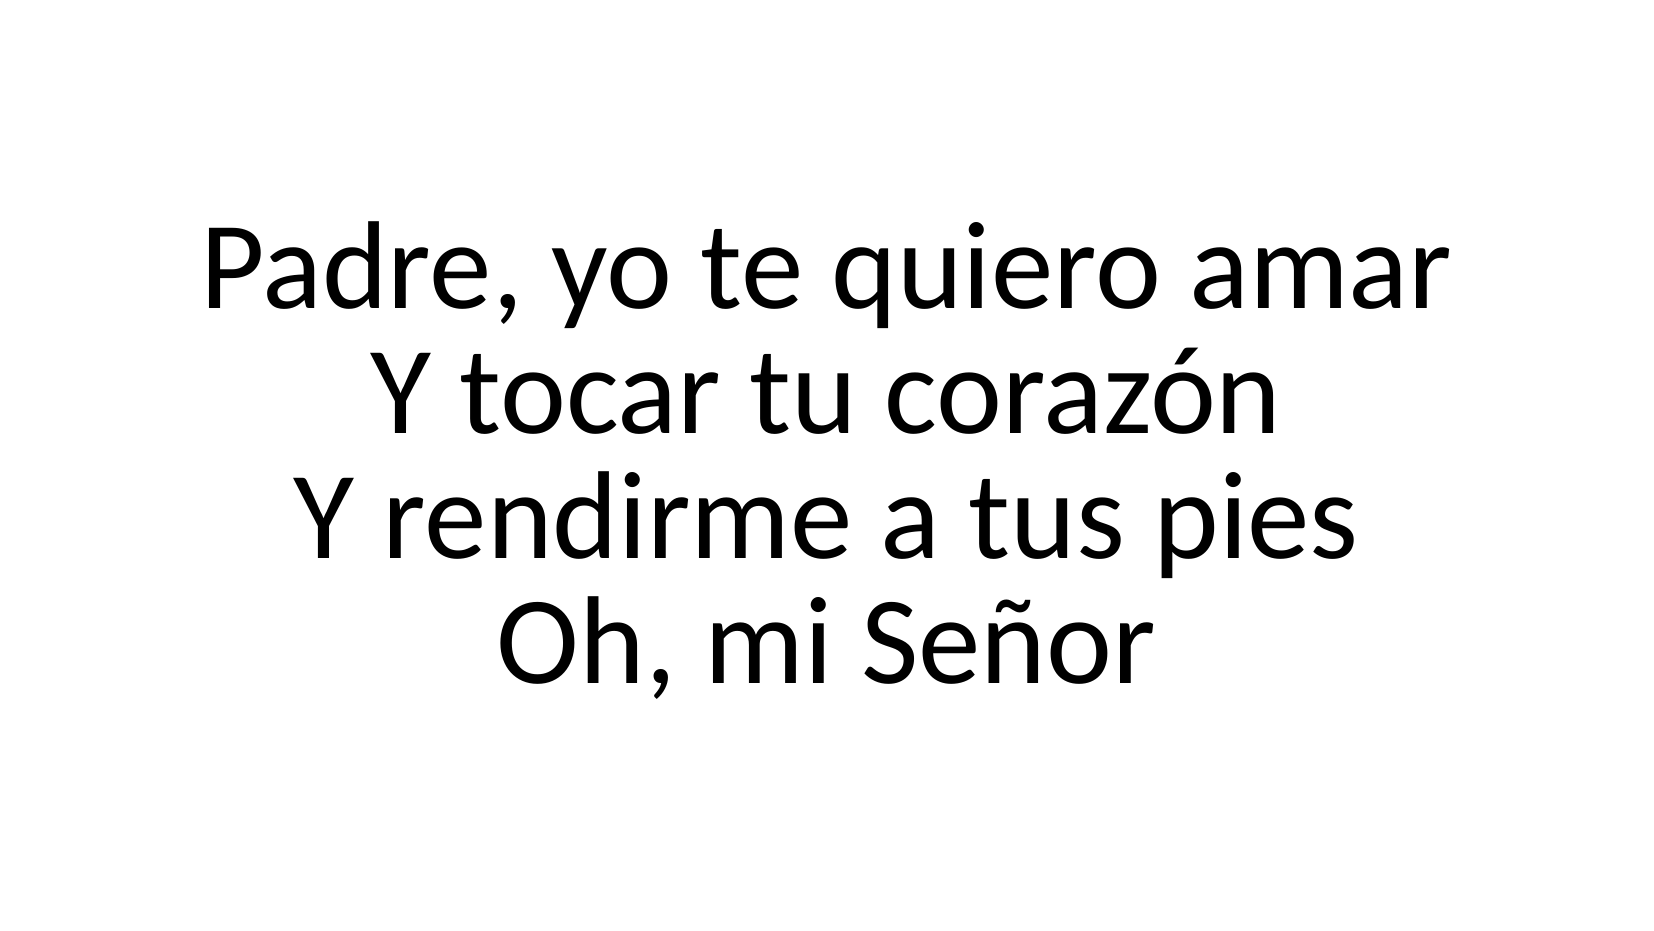

# Padre, yo te quiero amar Y tocar tu corazón Y rendirme a tus pies Oh, mi Señor